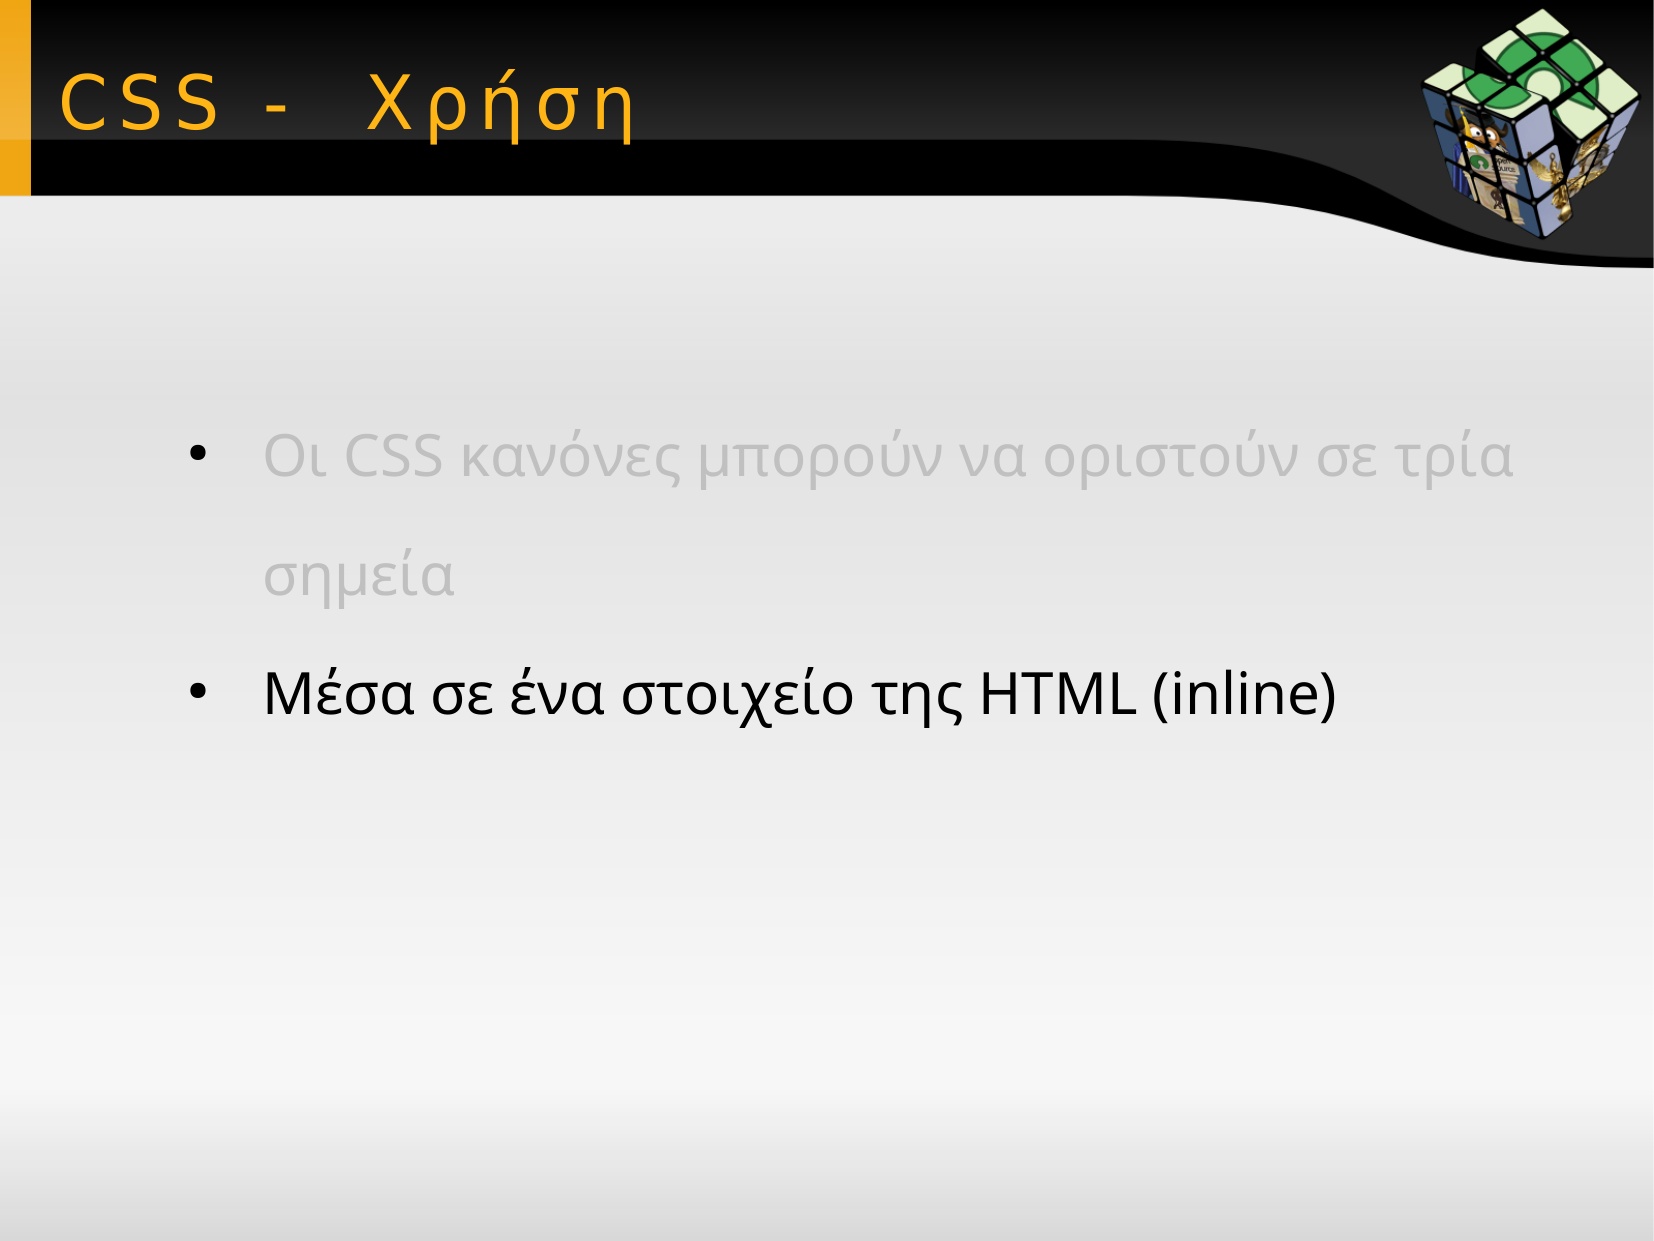

# CSS - Χρήση
Οι CSS κανόνες μπορούν να οριστούν σε τρία σημεία
Μέσα σε ένα στοιχείo της HTML (inline)